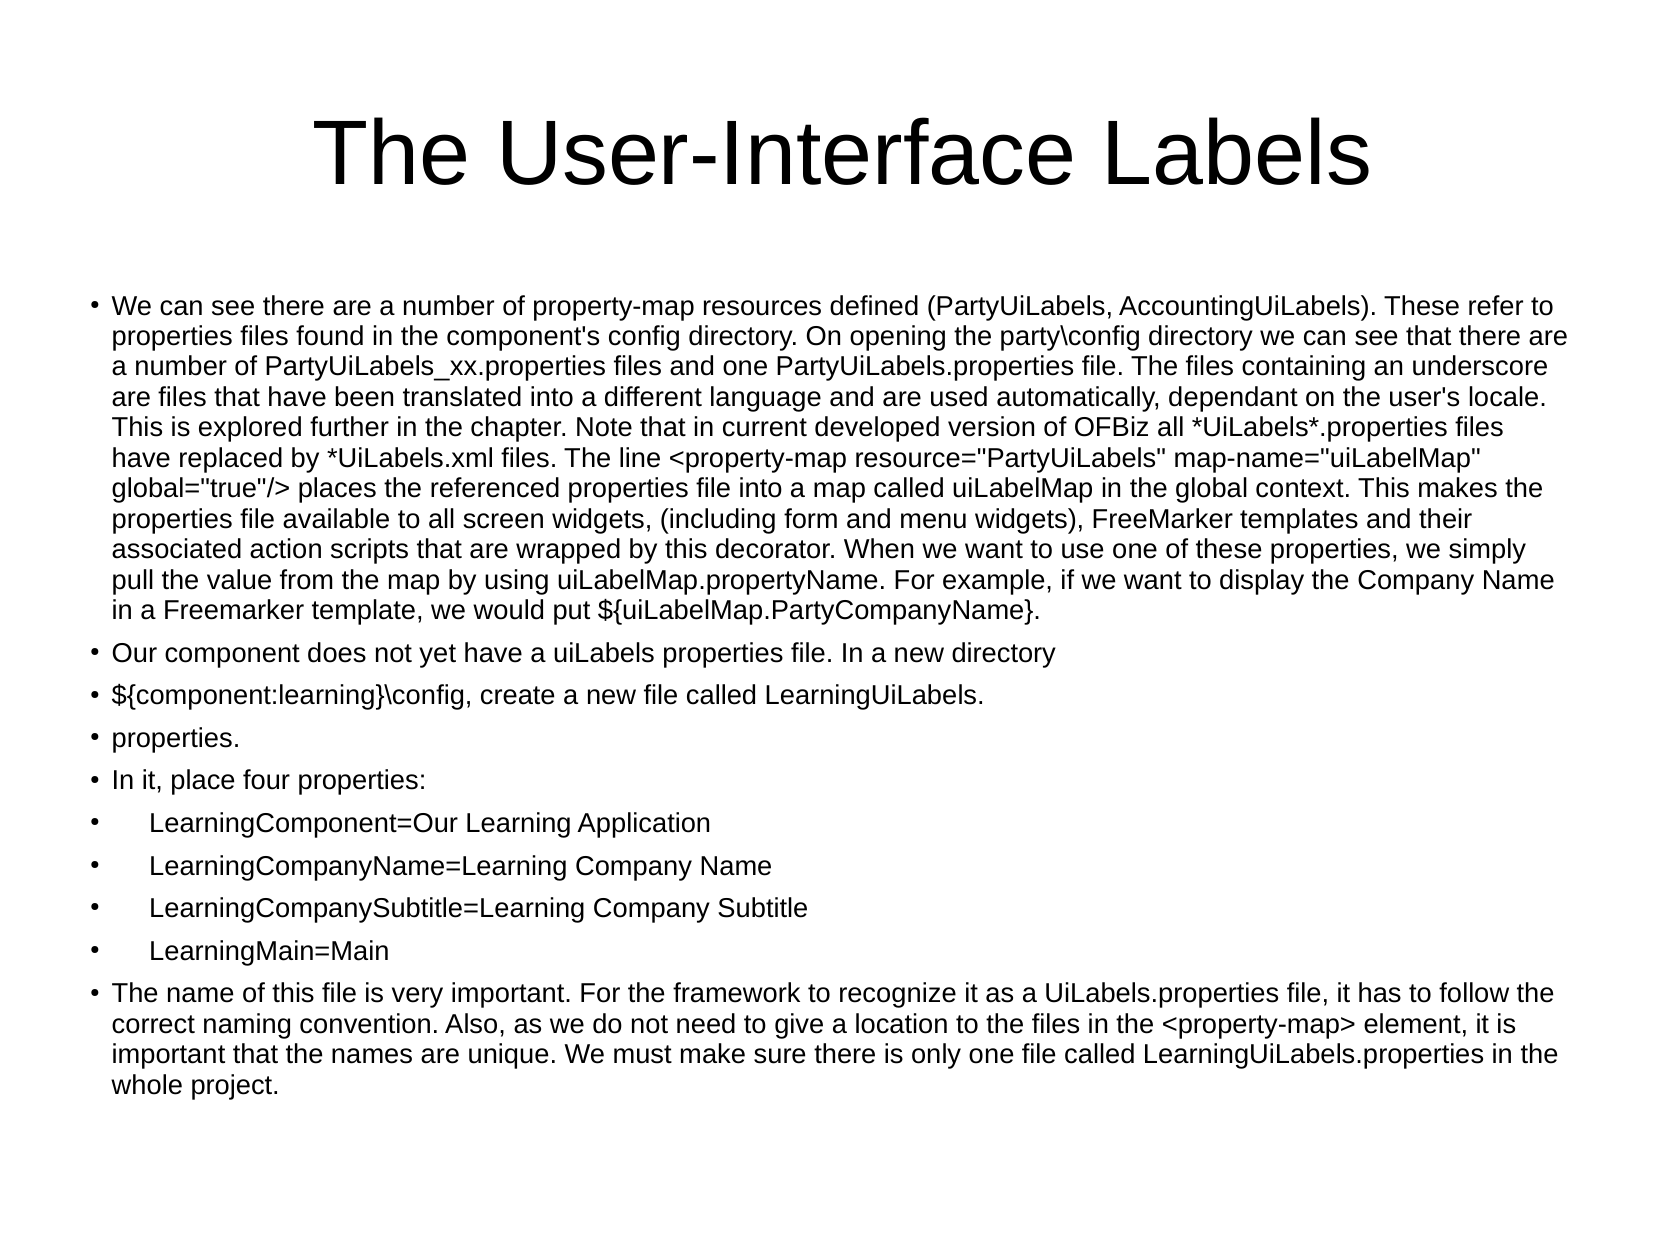

# The User-Interface Labels
We can see there are a number of property-map resources defined (PartyUiLabels, AccountingUiLabels). These refer to properties files found in the component's config directory. On opening the party\config directory we can see that there are a number of PartyUiLabels_xx.properties files and one PartyUiLabels.properties file. The files containing an underscore are files that have been translated into a different language and are used automatically, dependant on the user's locale. This is explored further in the chapter. Note that in current developed version of OFBiz all *UiLabels*.properties files have replaced by *UiLabels.xml files. The line <property-map resource="PartyUiLabels" map-name="uiLabelMap" global="true"/> places the referenced properties file into a map called uiLabelMap in the global context. This makes the properties file available to all screen widgets, (including form and menu widgets), FreeMarker templates and their associated action scripts that are wrapped by this decorator. When we want to use one of these properties, we simply pull the value from the map by using uiLabelMap.propertyName. For example, if we want to display the Company Name in a Freemarker template, we would put ${uiLabelMap.PartyCompanyName}.
Our component does not yet have a uiLabels properties file. In a new directory
${component:learning}\config, create a new file called LearningUiLabels.
properties.
In it, place four properties:
 LearningComponent=Our Learning Application
 LearningCompanyName=Learning Company Name
 LearningCompanySubtitle=Learning Company Subtitle
 LearningMain=Main
The name of this file is very important. For the framework to recognize it as a UiLabels.properties file, it has to follow the correct naming convention. Also, as we do not need to give a location to the files in the <property-map> element, it is important that the names are unique. We must make sure there is only one file called LearningUiLabels.properties in the whole project.